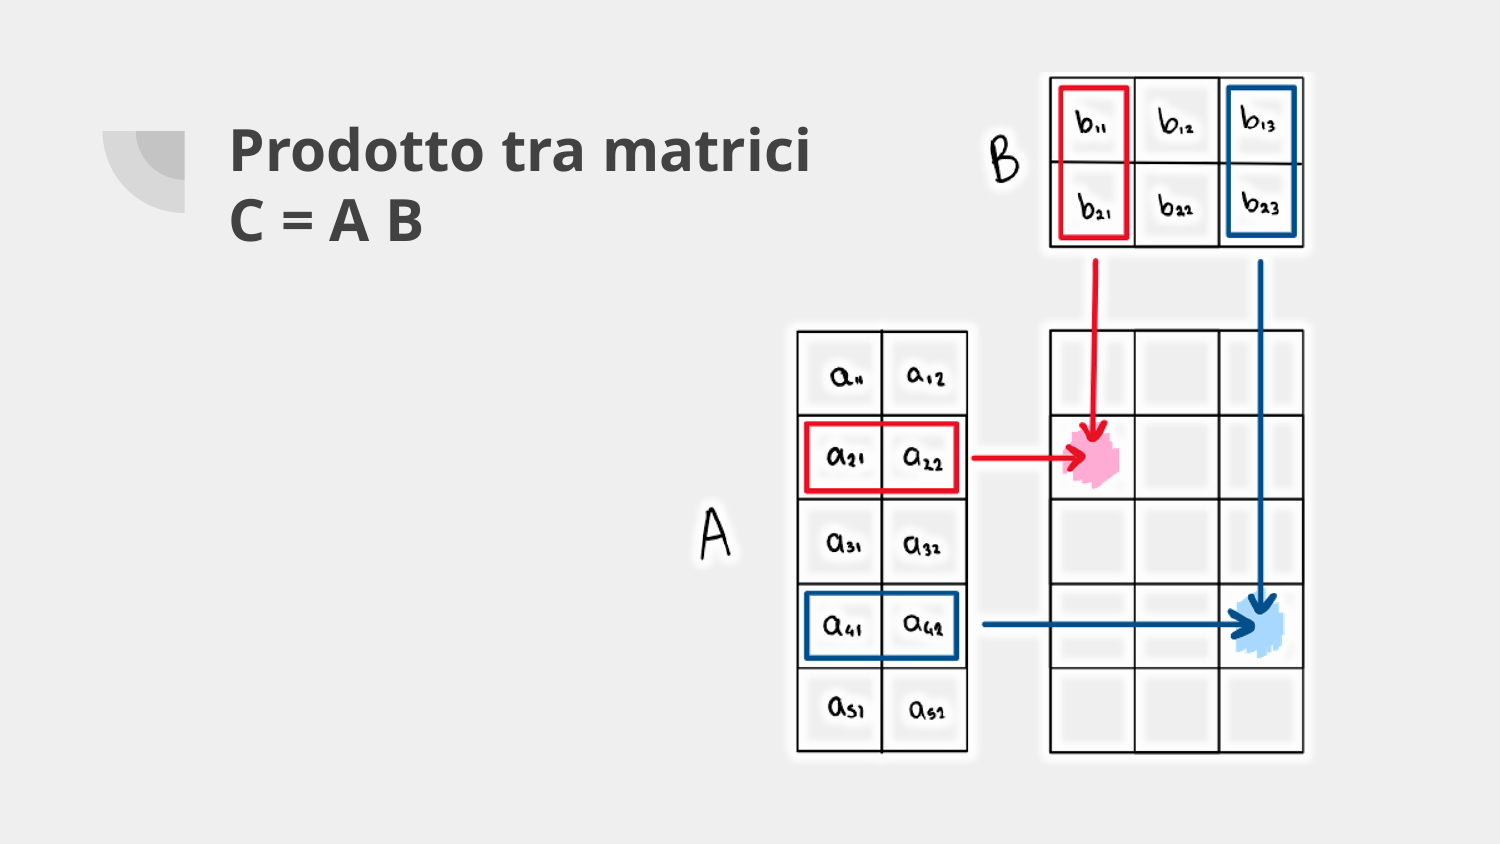

# Prodotto tra matrici C = A B